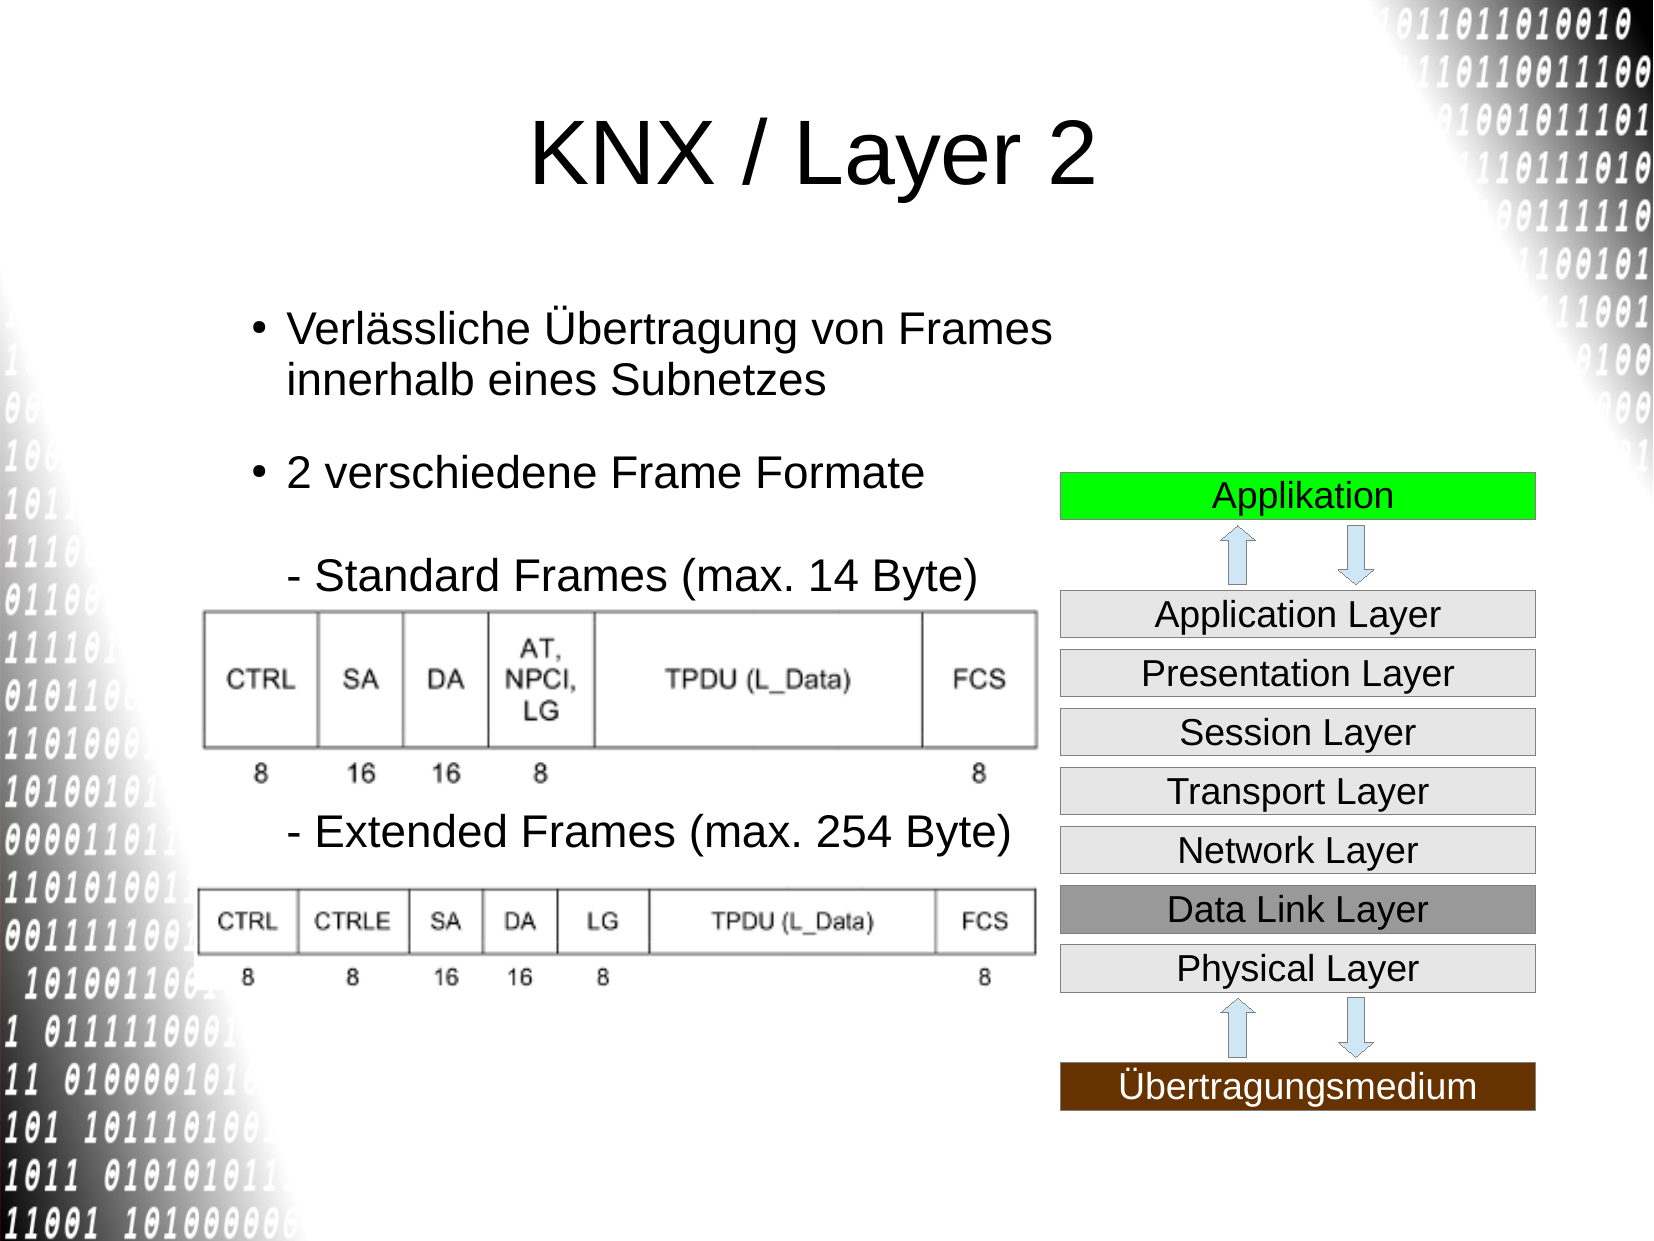

# KNX / Layer 2
Verlässliche Übertragung von Frames
innerhalb eines Subnetzes
2 verschiedene Frame Formate
- Standard Frames (max. 14 Byte)
- Extended Frames (max. 254 Byte)
 Applikation
Application Layer
Presentation Layer
Session Layer
Transport Layer
Network Layer
Data Link Layer
Physical Layer
Übertragungsmedium